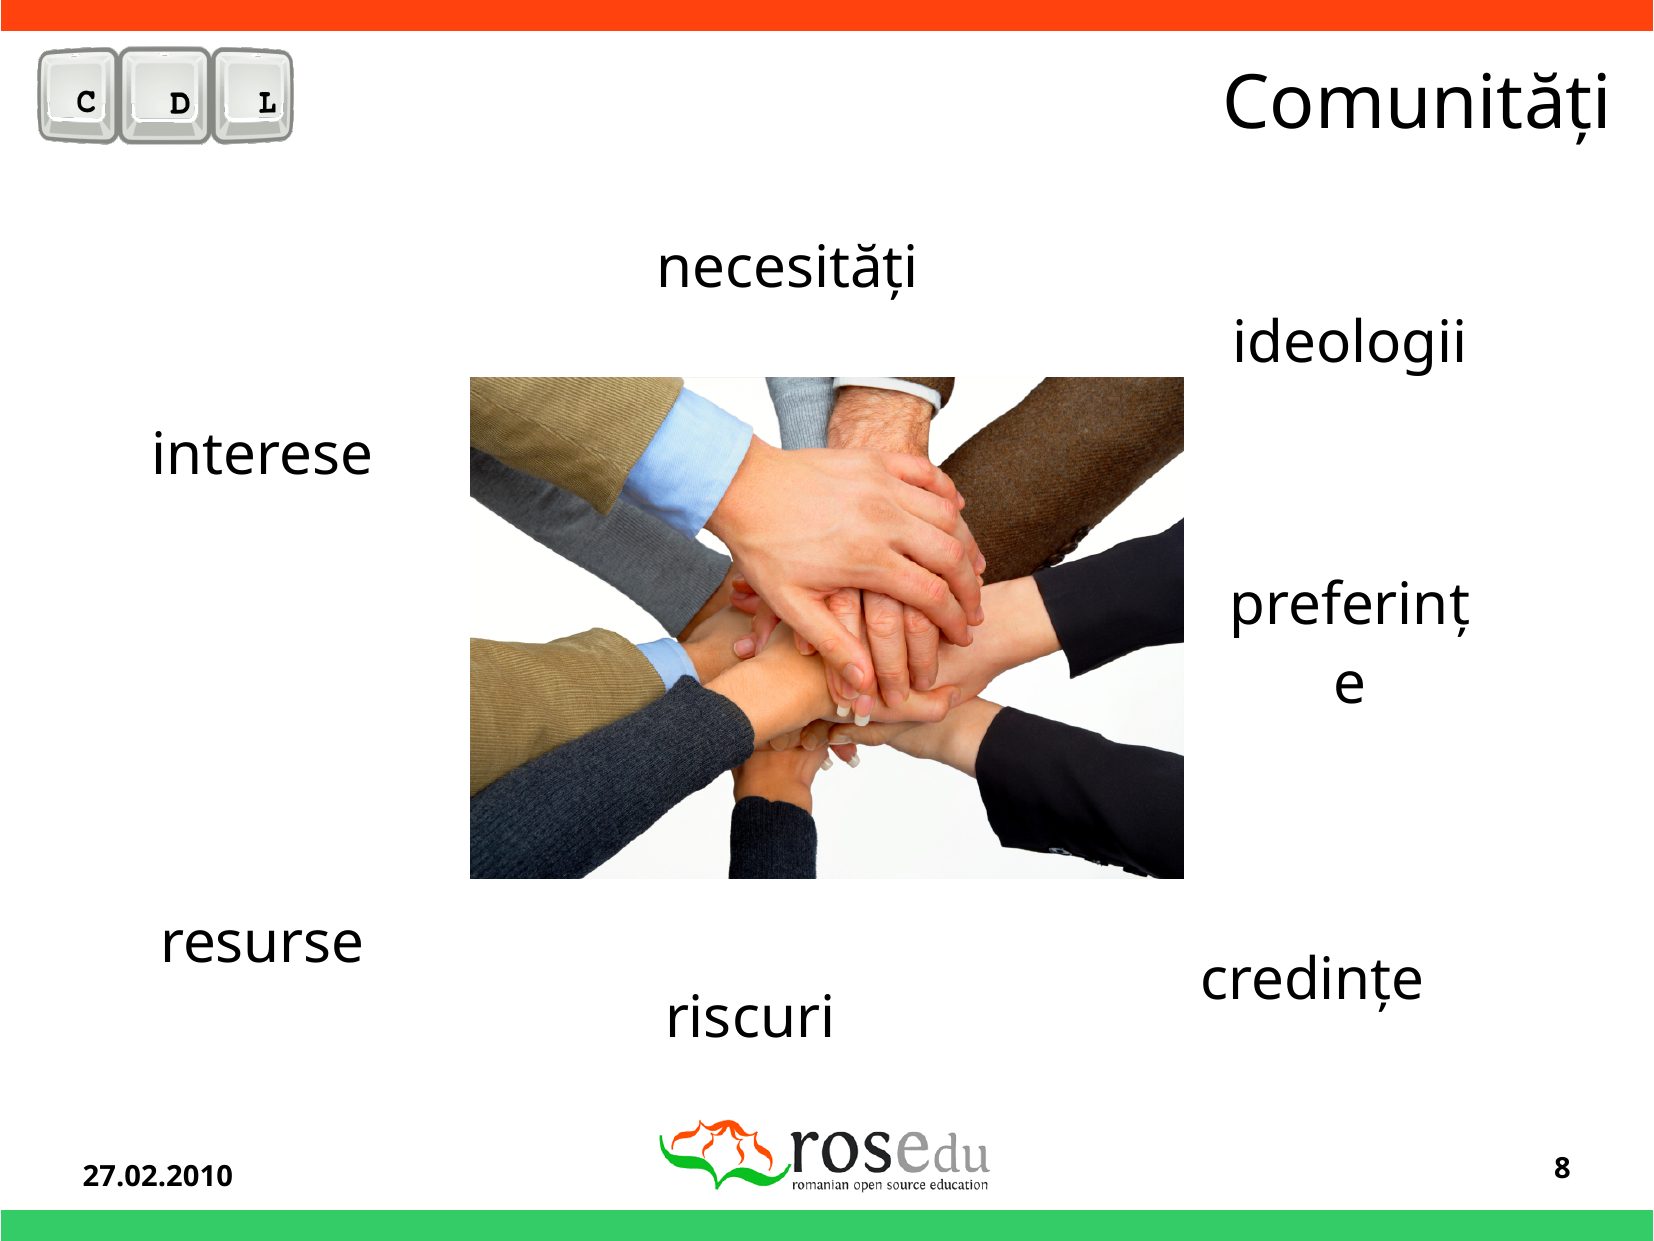

# Comunități
necesități
ideologii
interese
preferințe
resurse
credințe
riscuri
8
27.02.2010